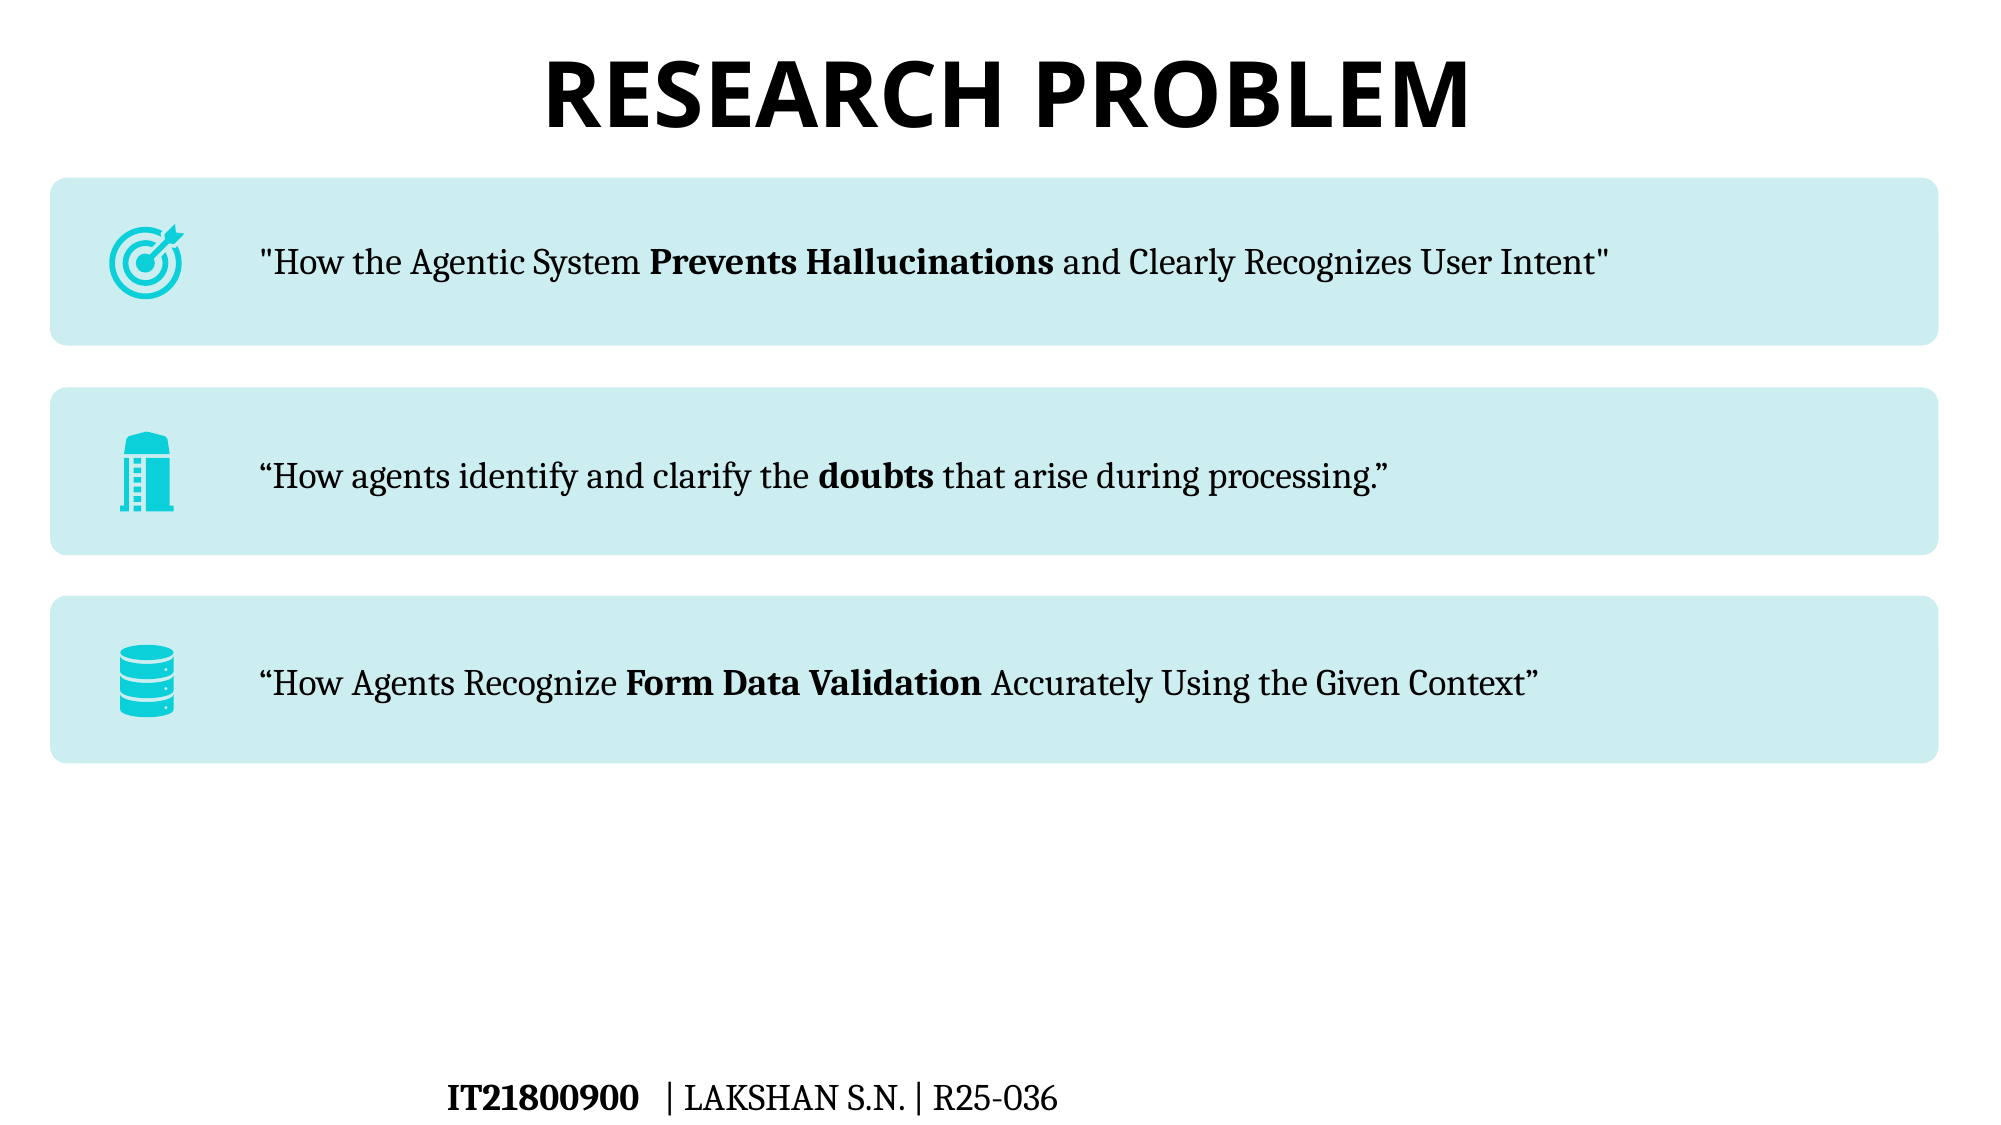

# RESEARCH PROBLEM
"How the Agentic System Prevents Hallucinations and Clearly Recognizes User Intent"
“How agents identify and clarify the doubts that arise during processing.”
“How Agents Recognize Form Data Validation Accurately Using the Given Context”
IT21800900 | LAKSHAN S.N. | R25-036